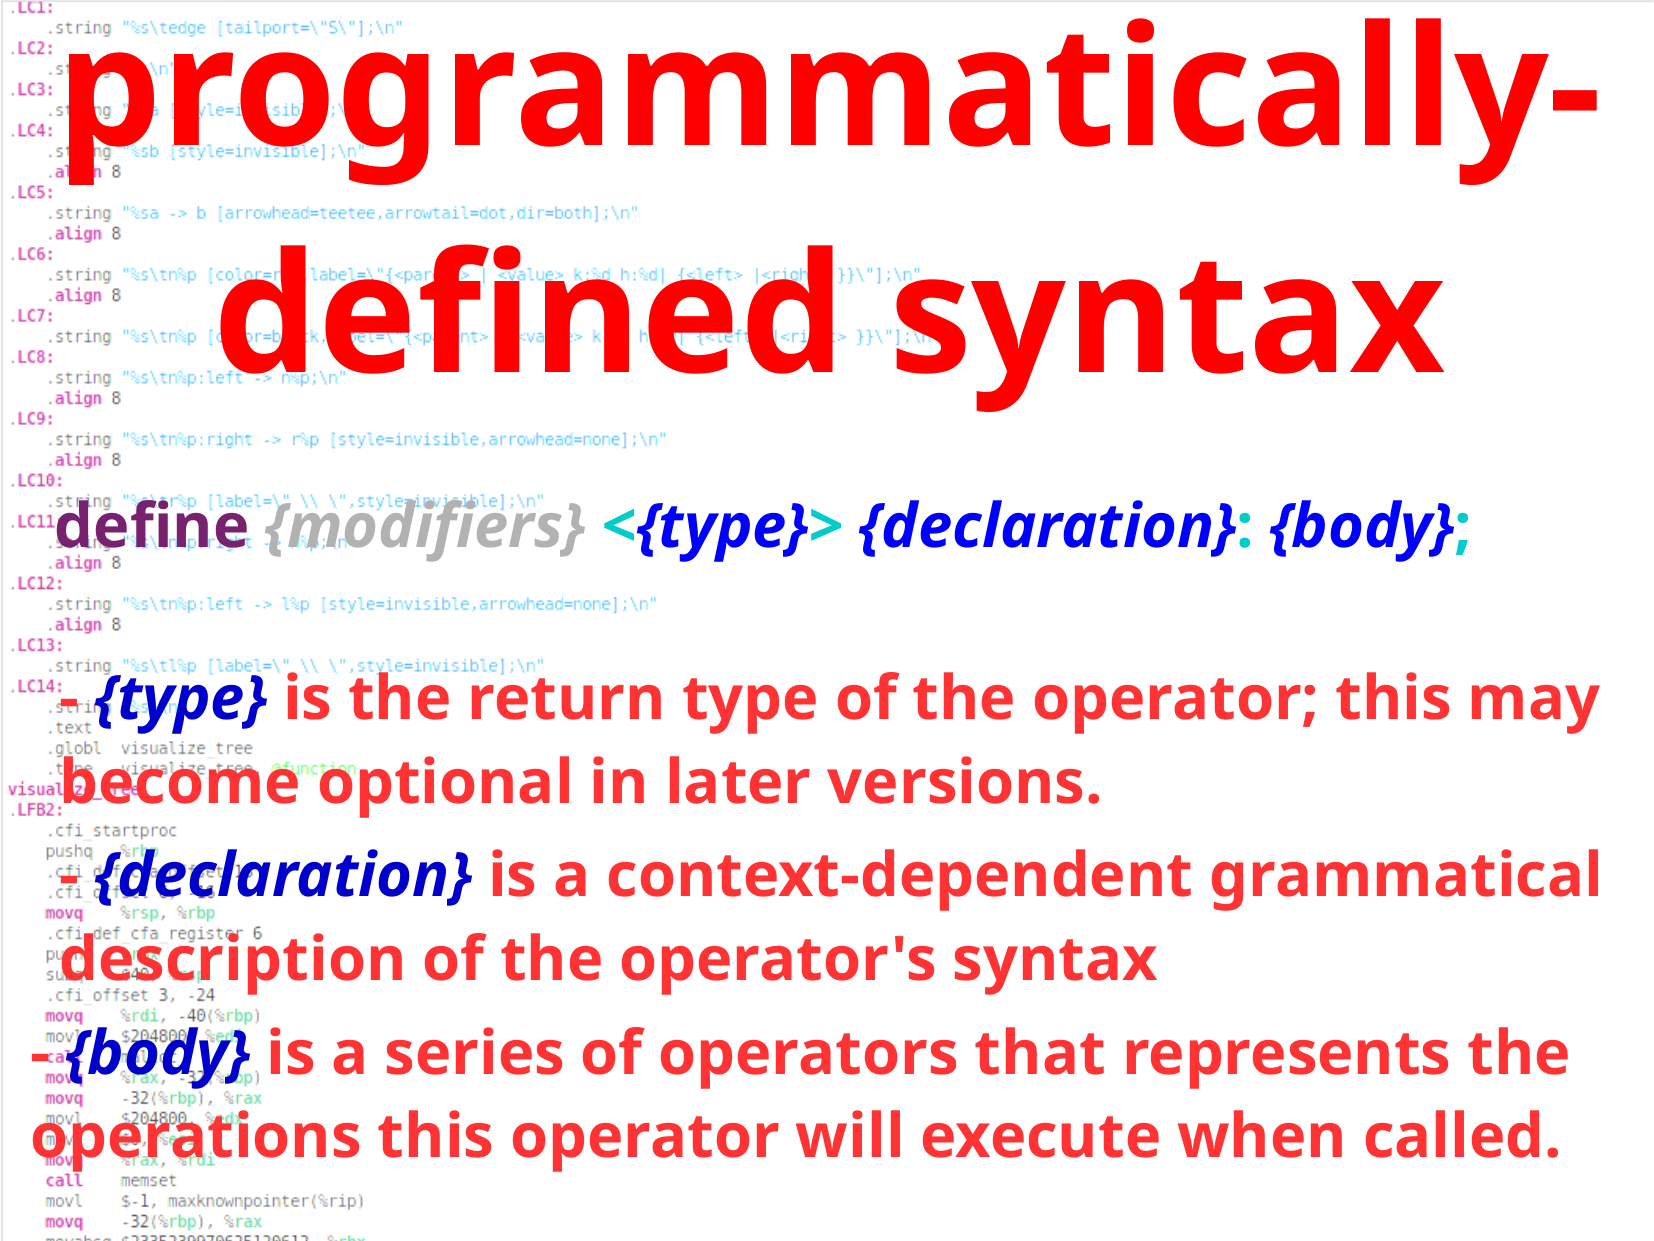

programmatically-defined syntax
define {modifiers} <{type}> {declaration}: {body};
- {type} is the return type of the operator; this may become optional in later versions.
- {declaration} is a context-dependent grammatical description of the operator's syntax
- {body} is a series of operators that represents the operations this operator will execute when called.